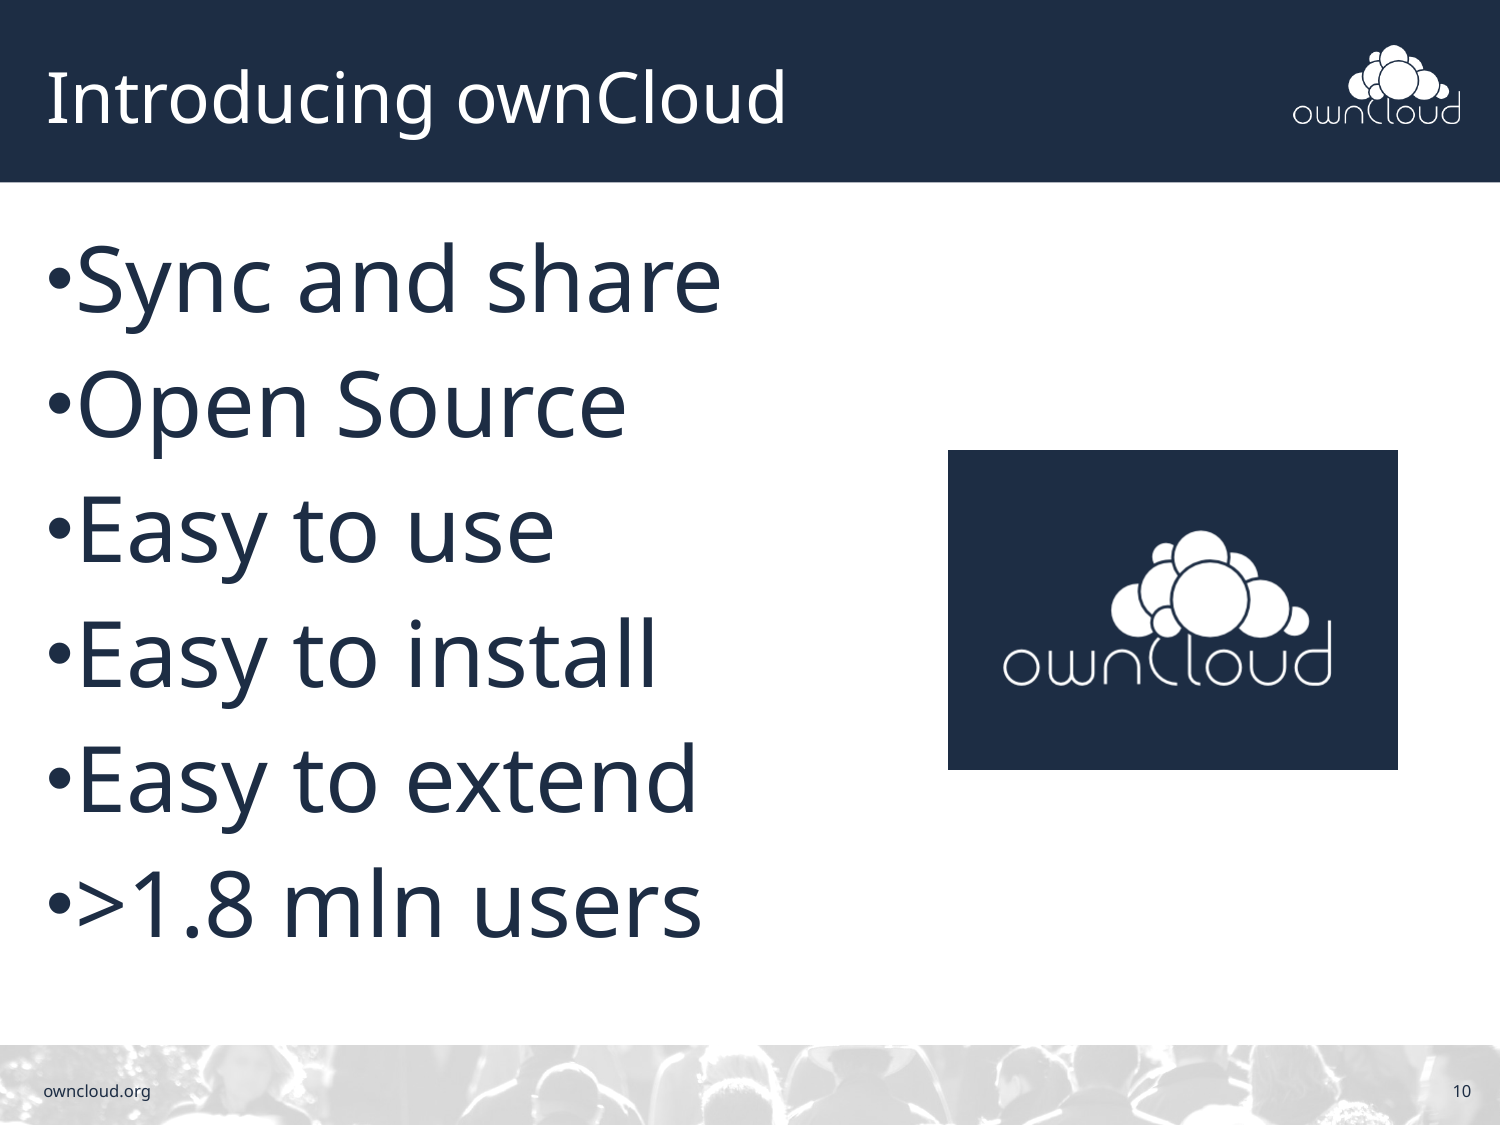

# Introducing ownCloud
Sync and share
Open Source
Easy to use
Easy to install
Easy to extend
>1.8 mln users